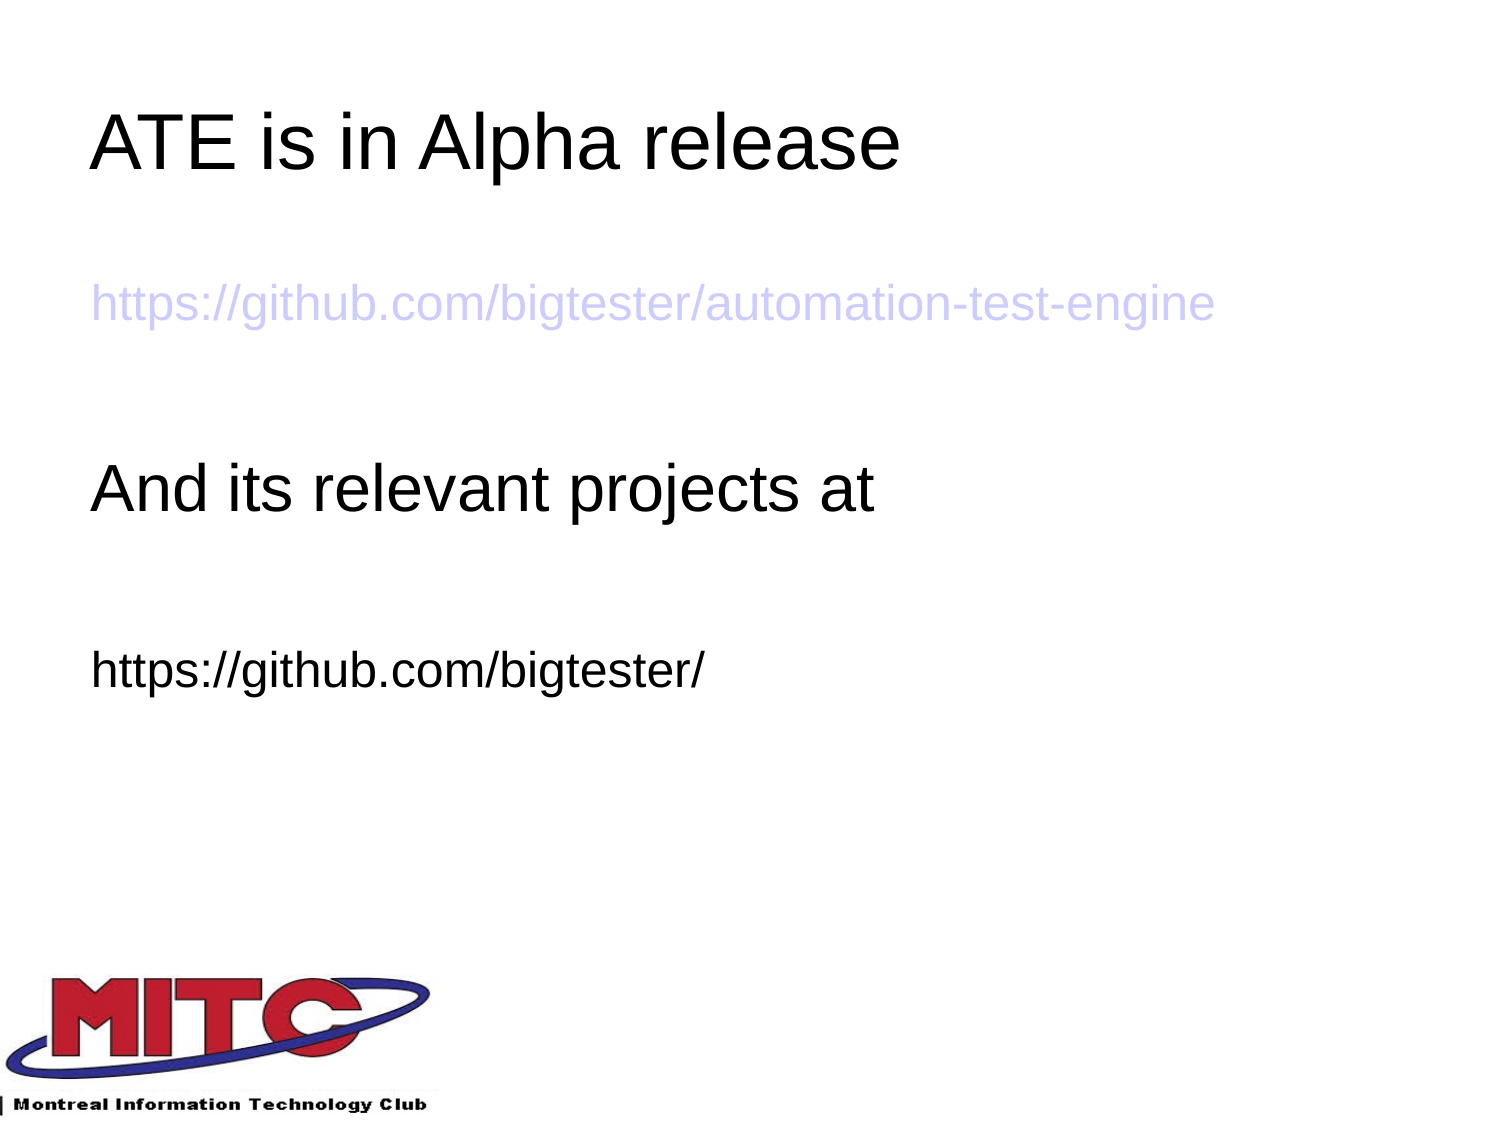

# ATE is in Alpha release
https://github.com/bigtester/automation-test-engine
And its relevant projects at
https://github.com/bigtester/